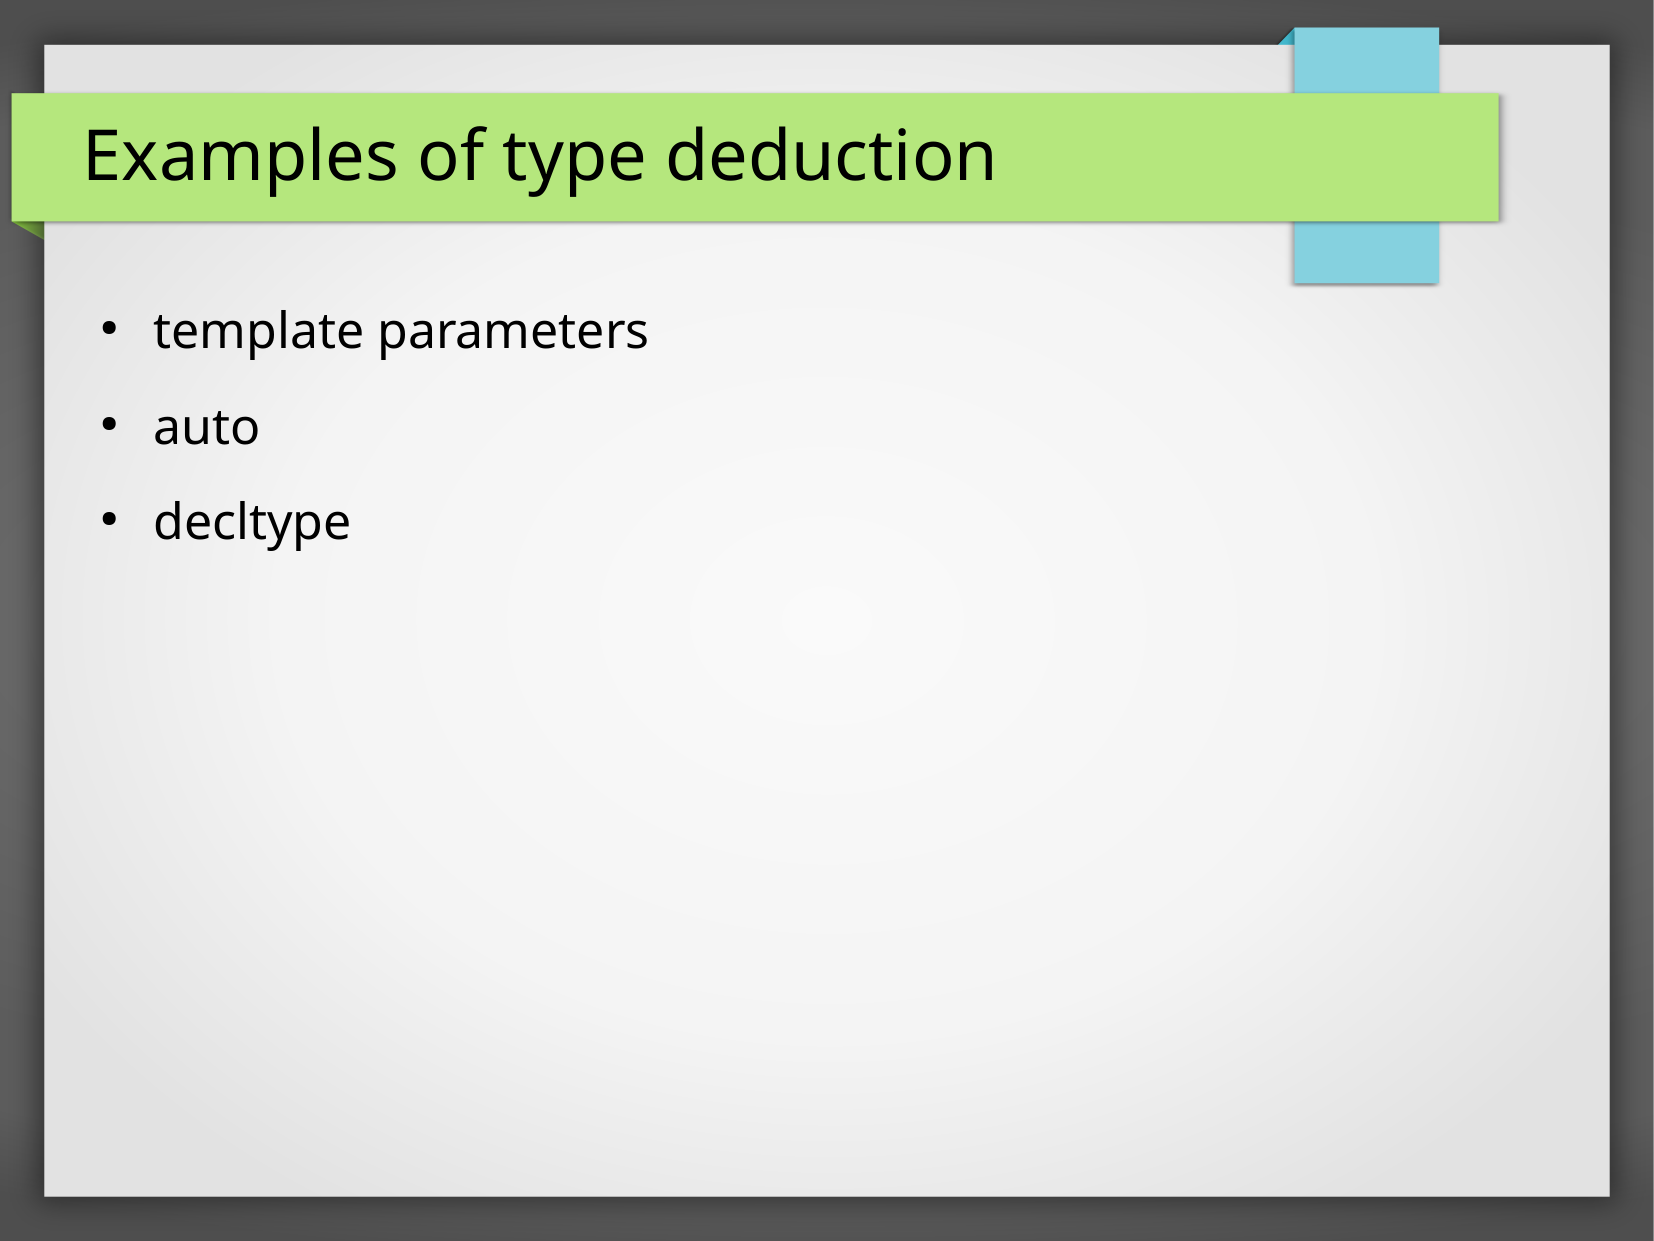

# Examples of type deduction
template parameters
auto
decltype